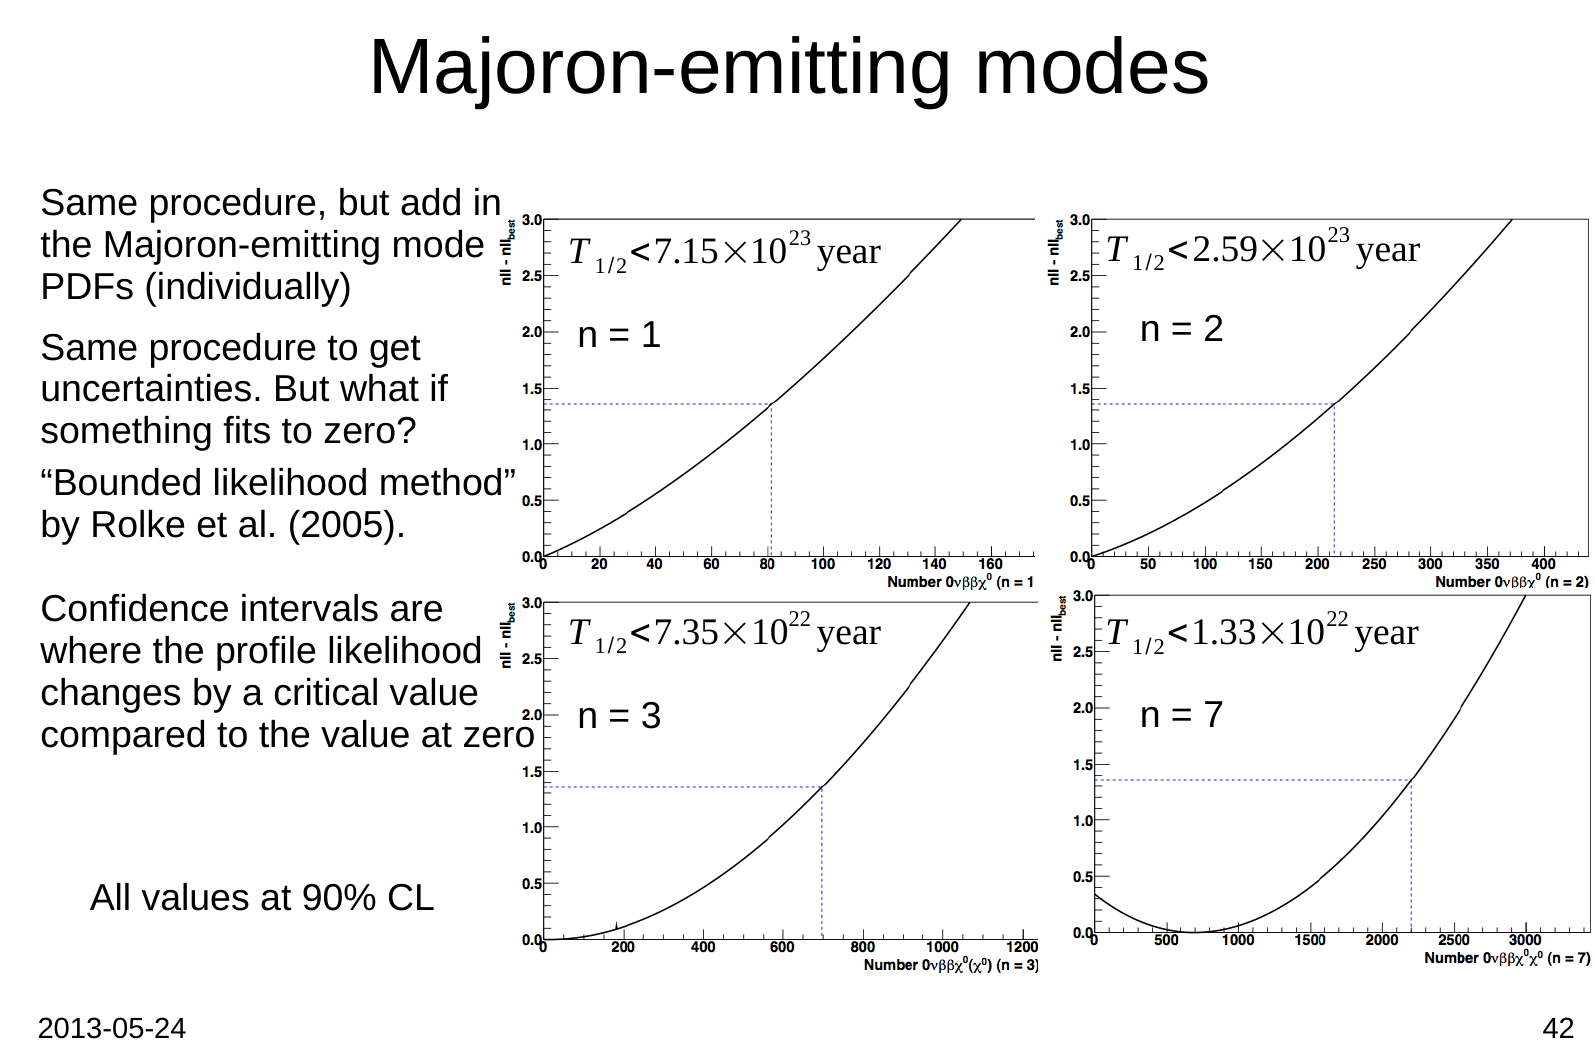

# Majoron-emitting modes
Same procedure, but add in the Majoron-emitting mode PDFs (individually)
n = 2
n = 1
Same procedure to get uncertainties. But what if something fits to zero?
“Bounded likelihood method” by Rolke et al. (2005).
Confidence intervals are where the profile likelihood changes by a critical value compared to the value at zero
n = 7
n = 3
All values at 90% CL
2013-05-24
42